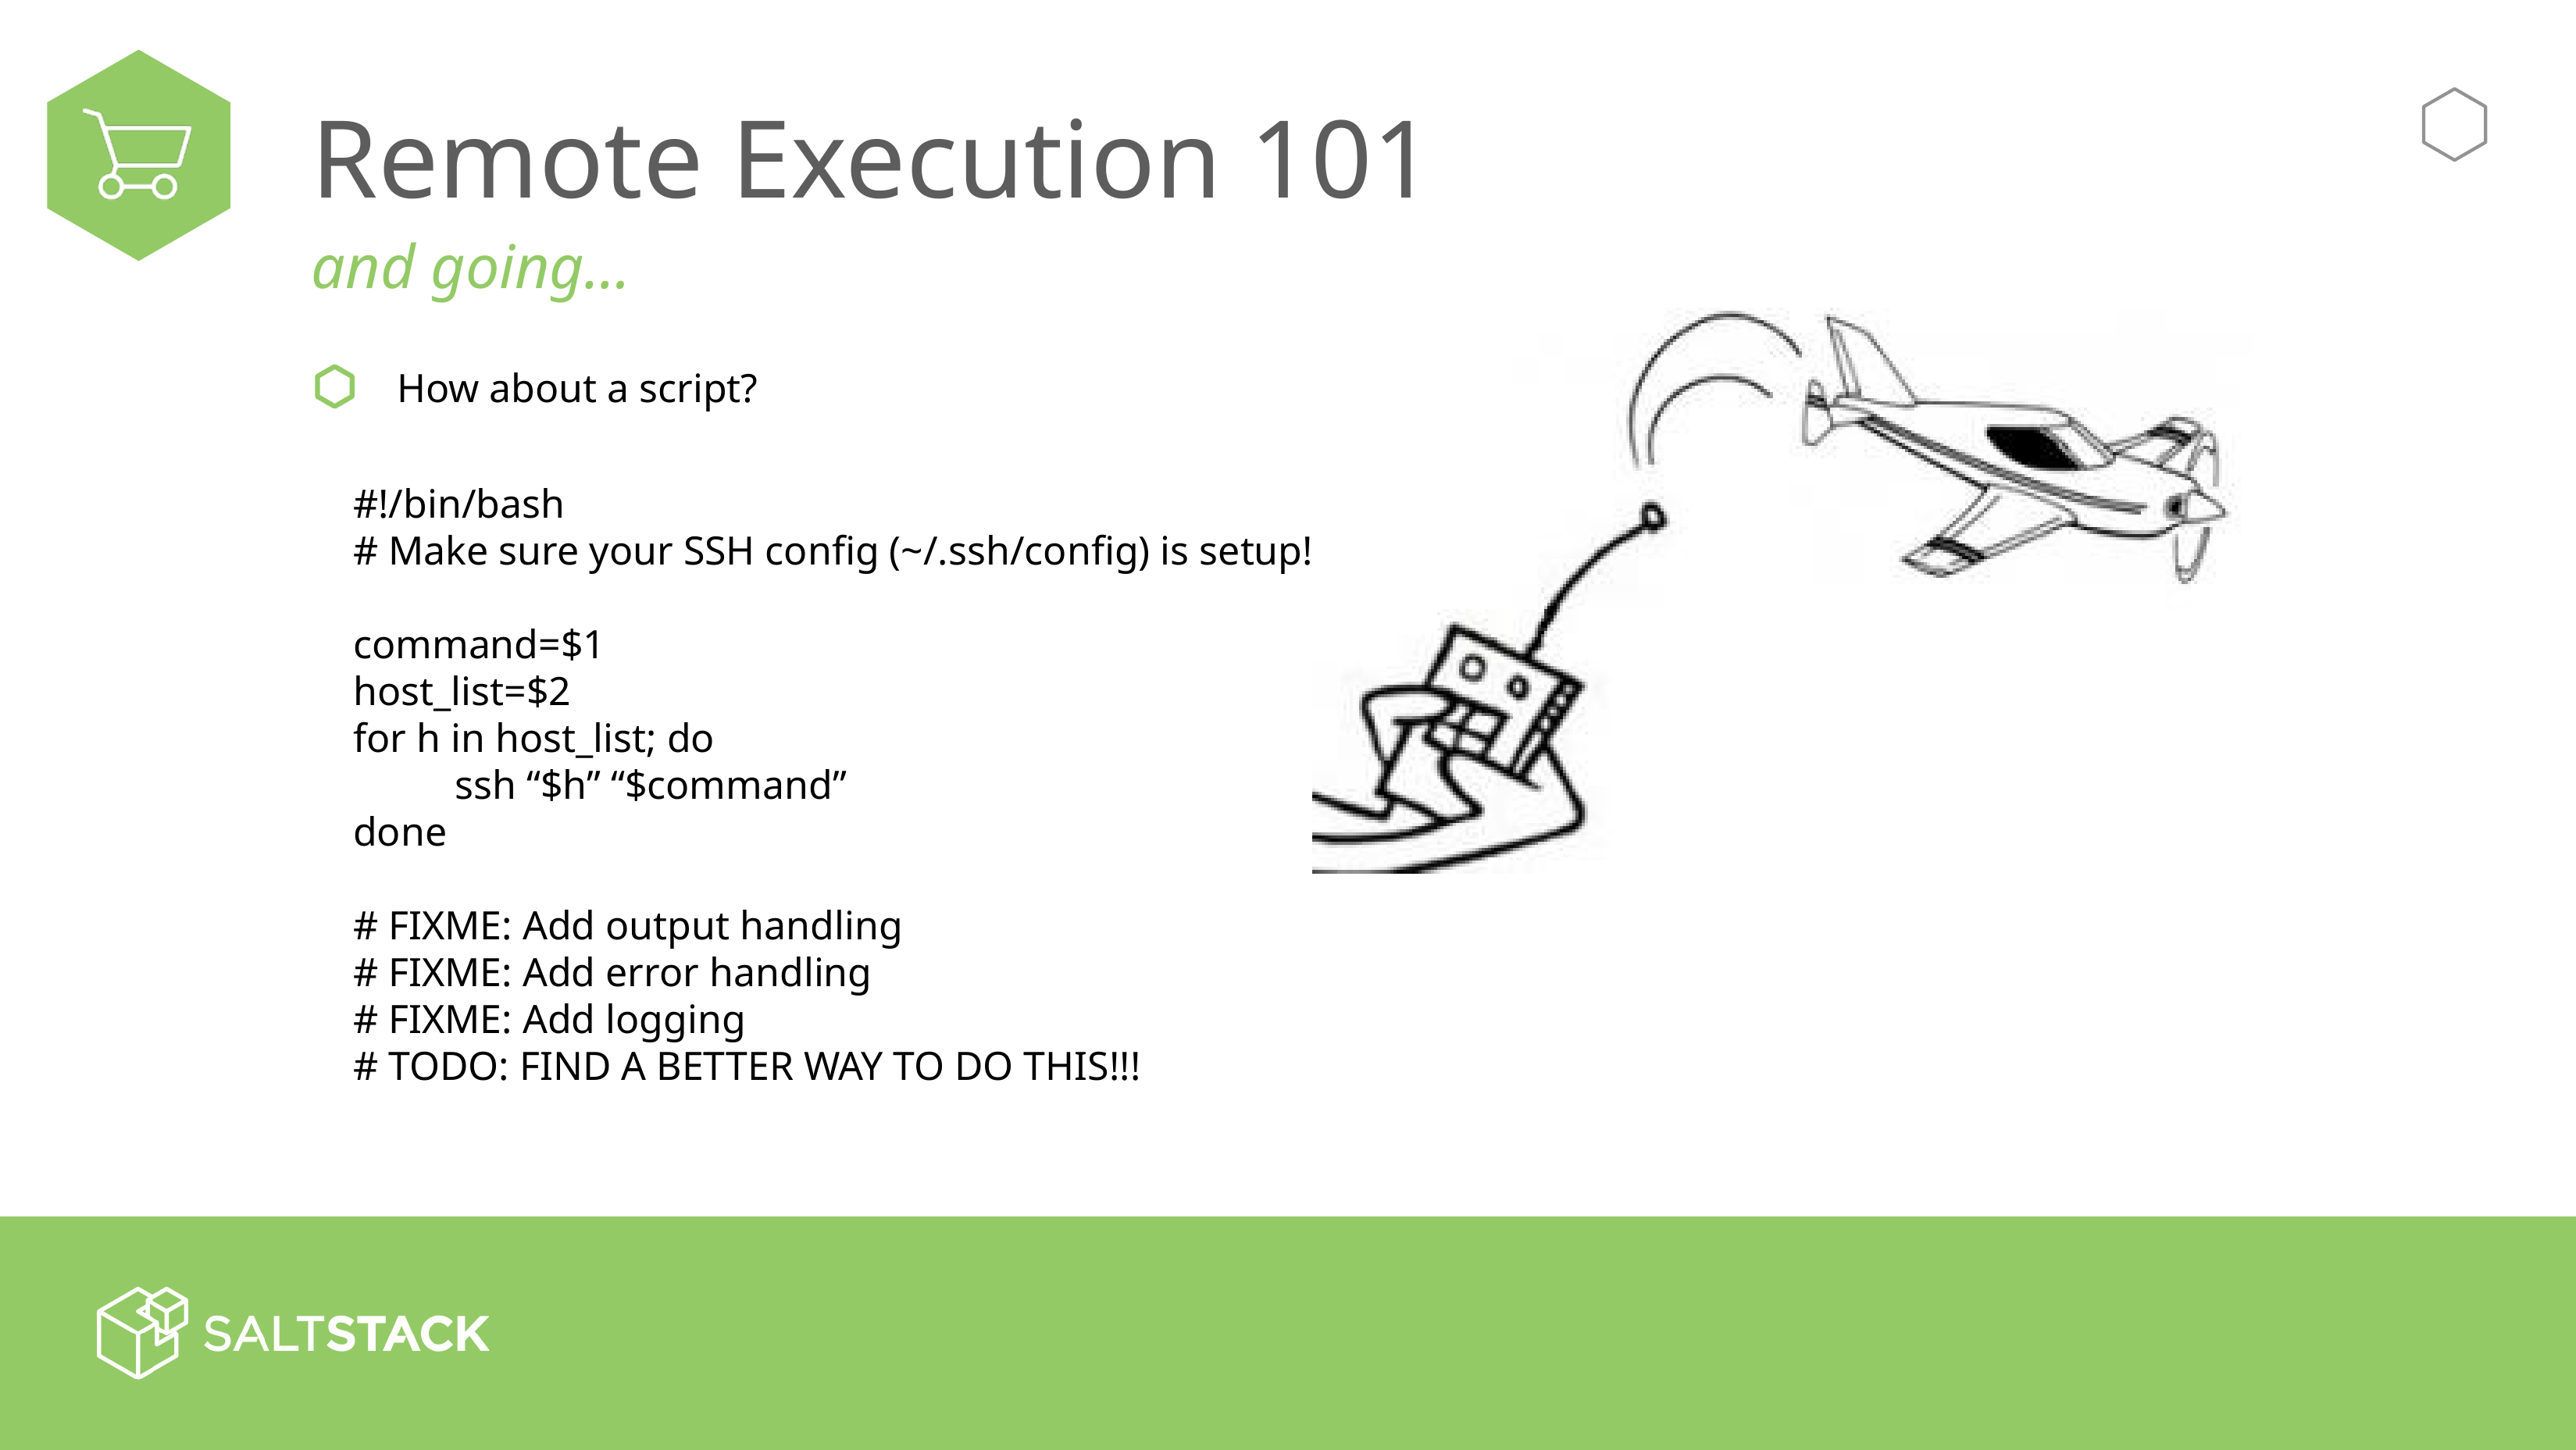

Remote Execution 101
and going…
How about a script?
#!/bin/bash
# Make sure your SSH config (~/.ssh/config) is setup!
command=$1
host_list=$2
for h in host_list; do
 ssh “$h” “$command”
done
# FIXME: Add output handling
# FIXME: Add error handling
# FIXME: Add logging
# TODO: FIND A BETTER WAY TO DO THIS!!!